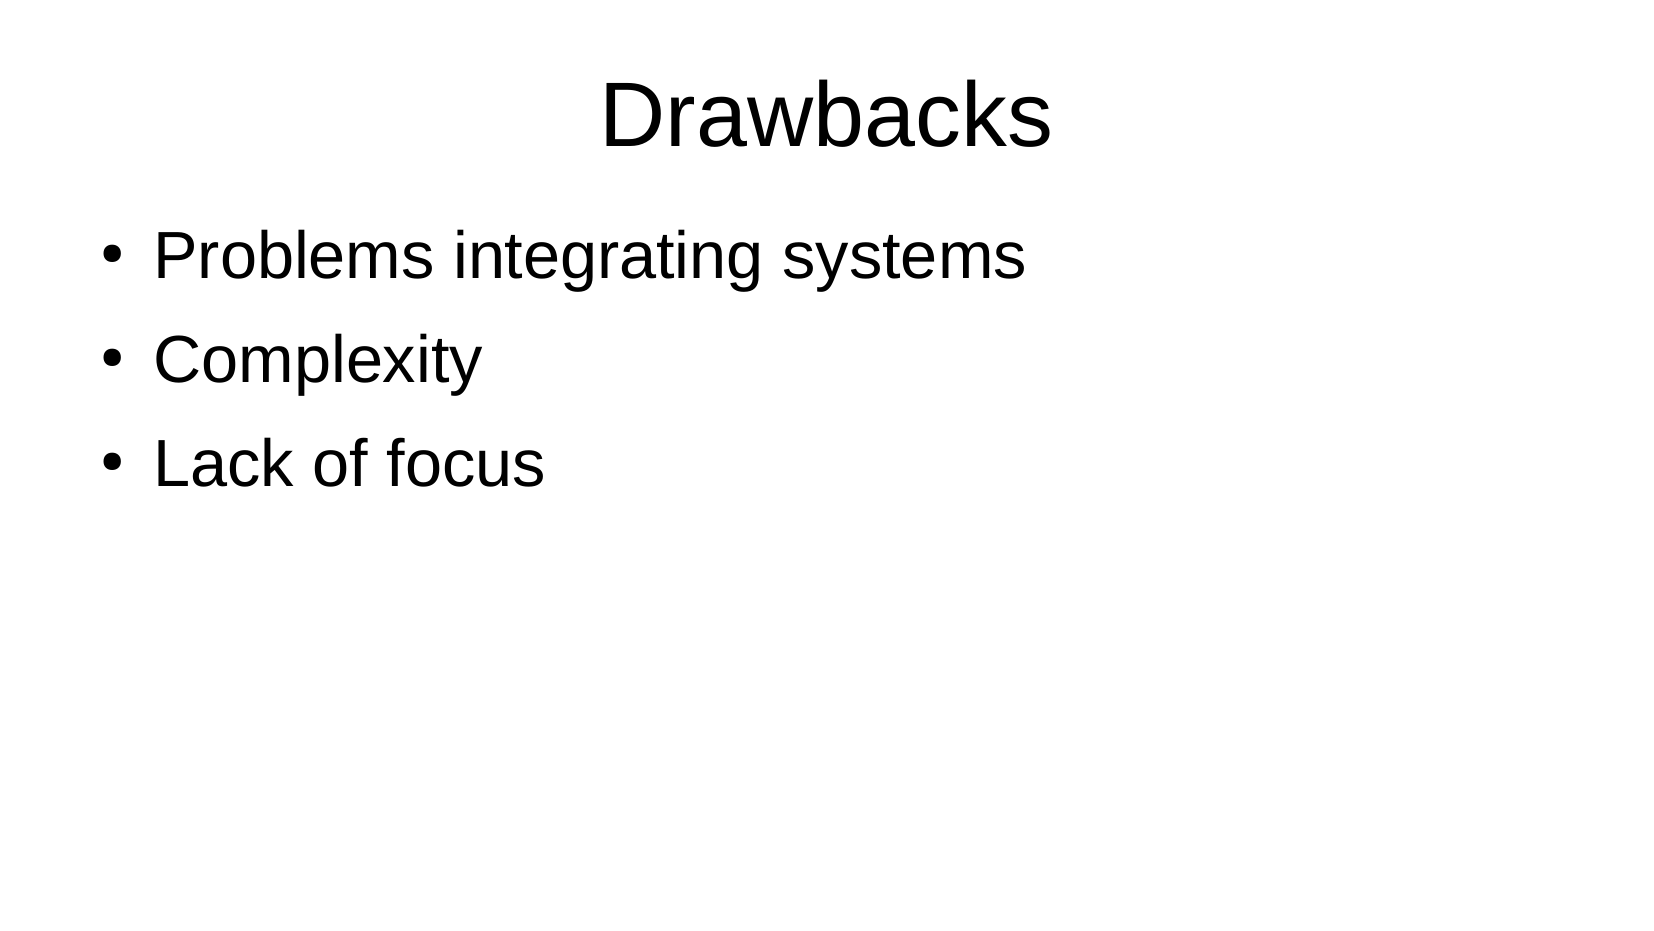

# Drawbacks
Problems integrating systems
Complexity
Lack of focus